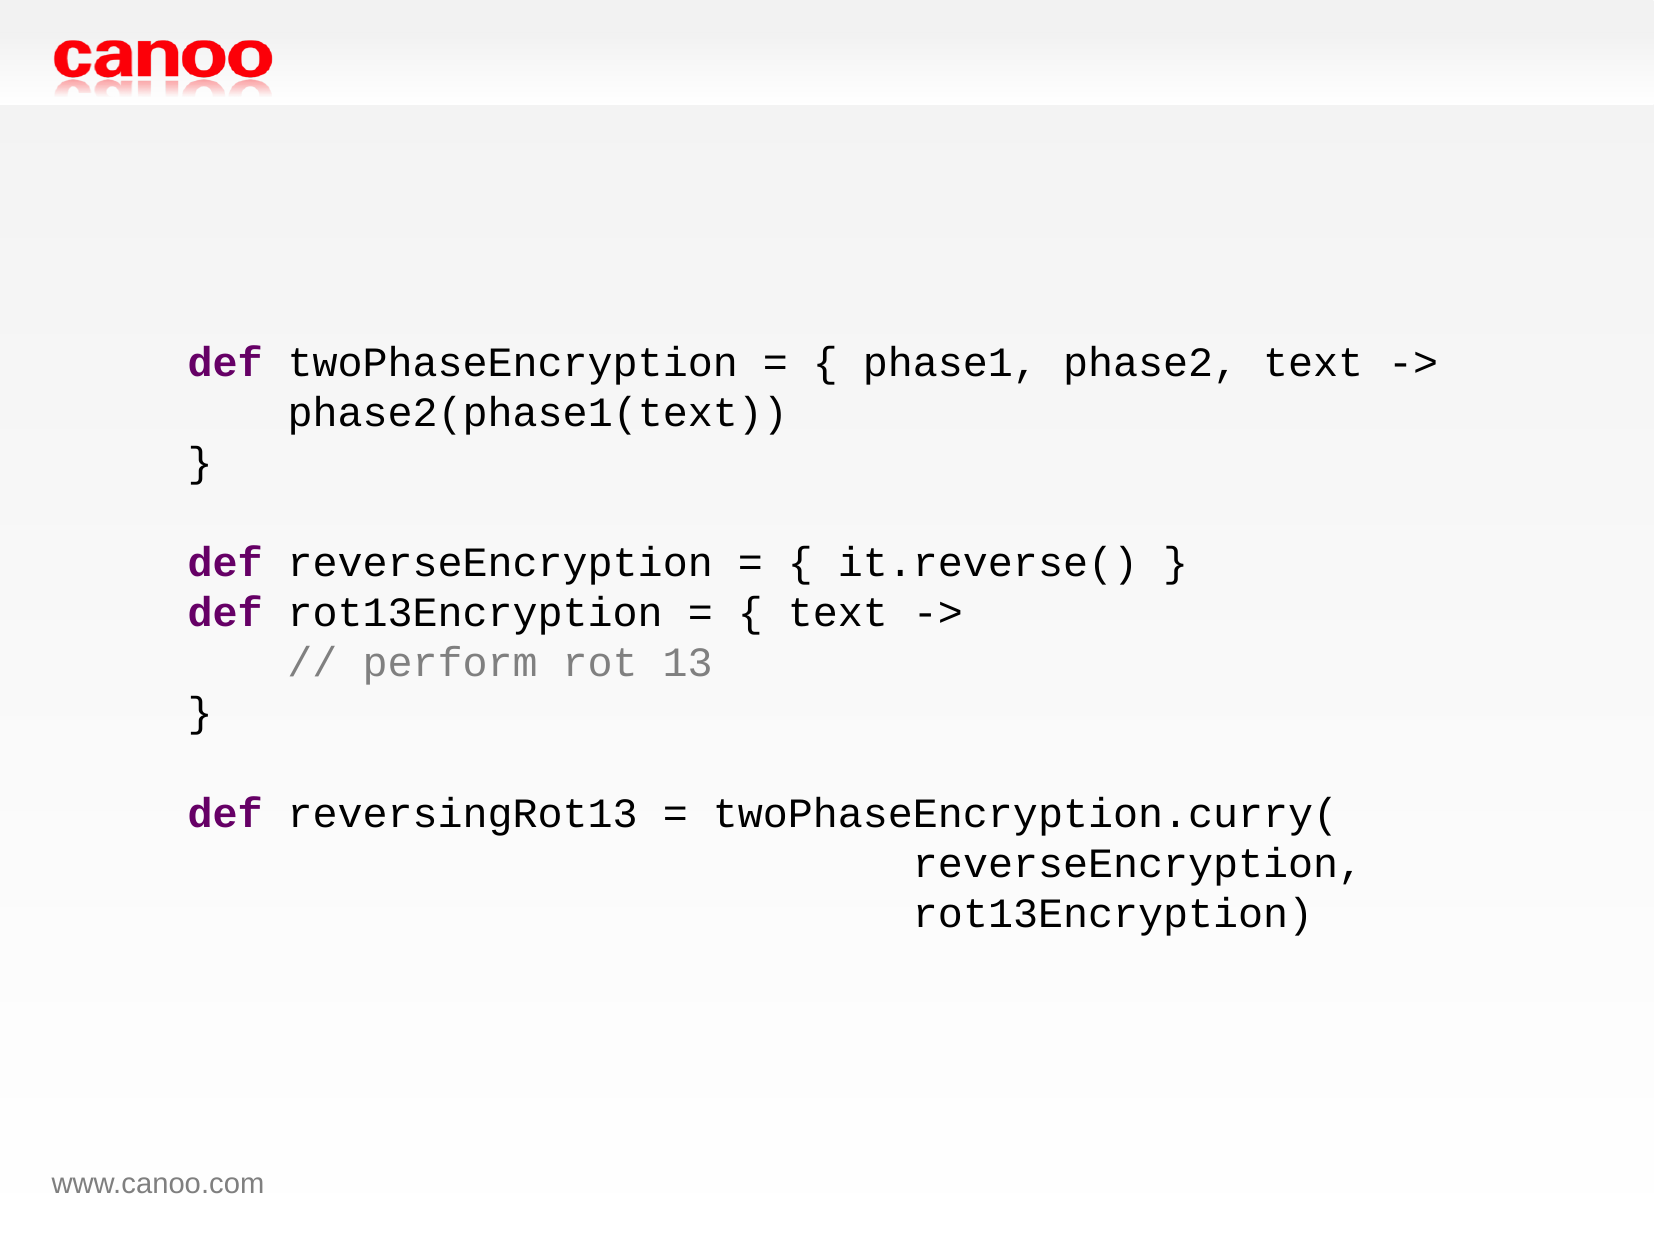

def twoPhaseEncryption = { phase1, phase2, text ->
 phase2(phase1(text))
}
def reverseEncryption = { it.reverse() }
def rot13Encryption = { text ->
 // perform rot 13
}
def reversingRot13 = twoPhaseEncryption.curry(
 reverseEncryption,
 rot13Encryption)